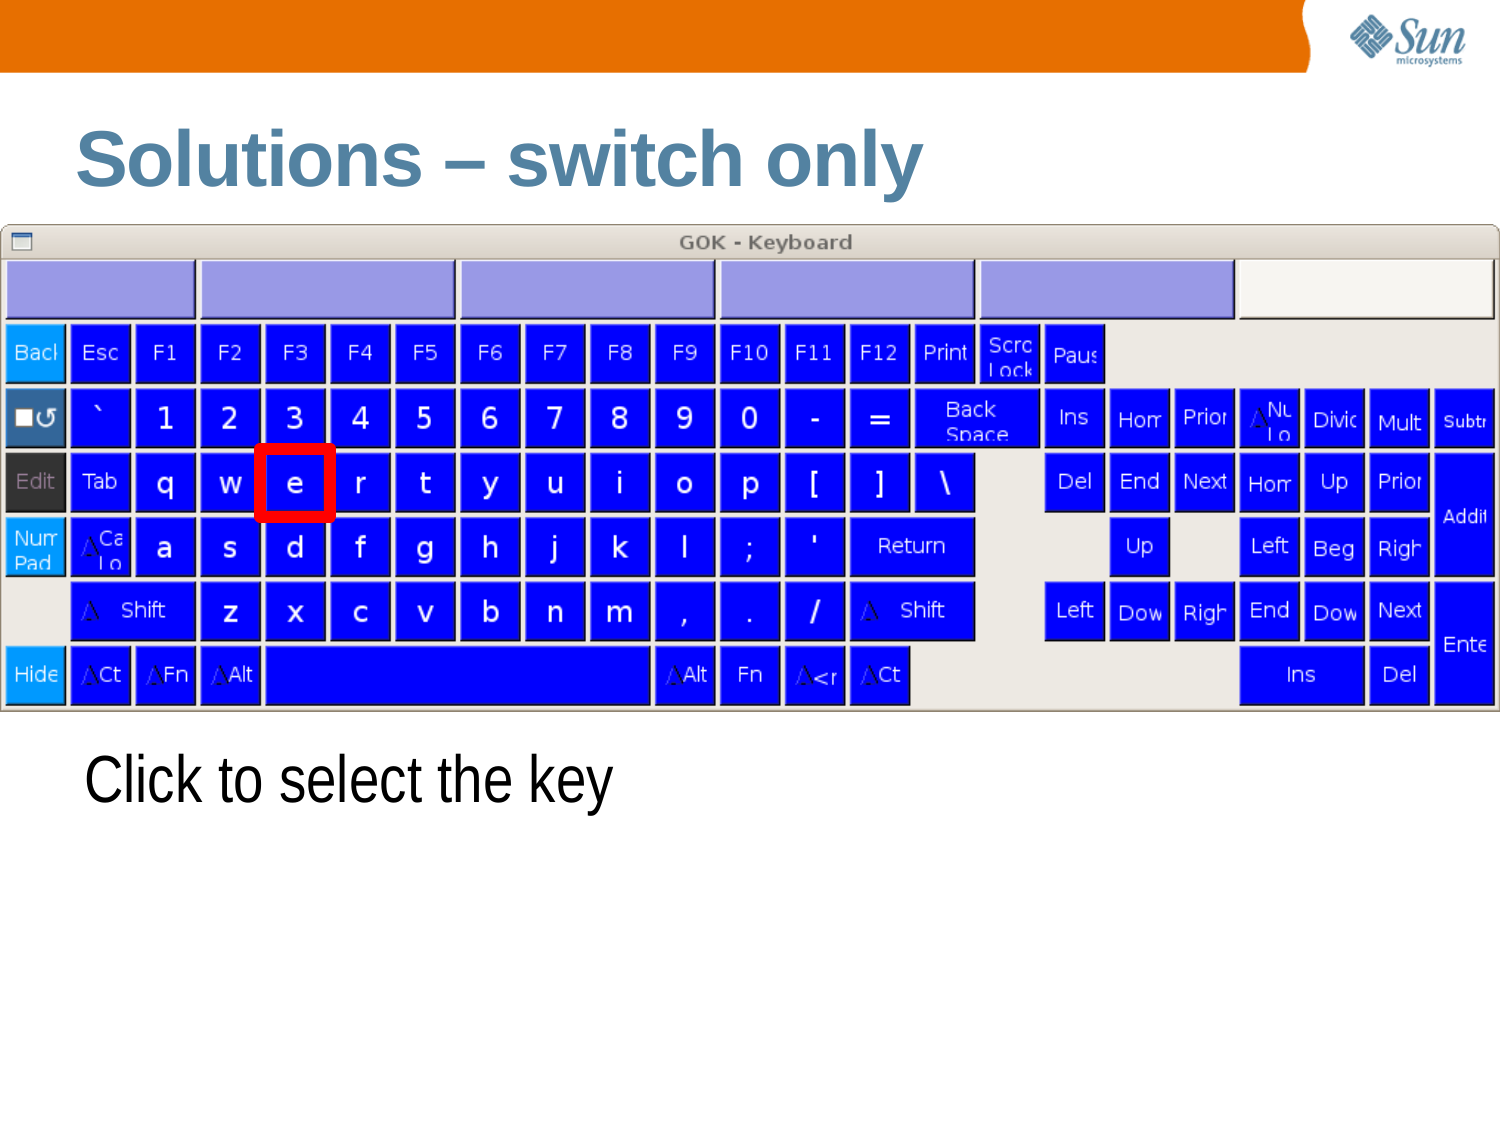

# Solutions – switch only
Click to select the key